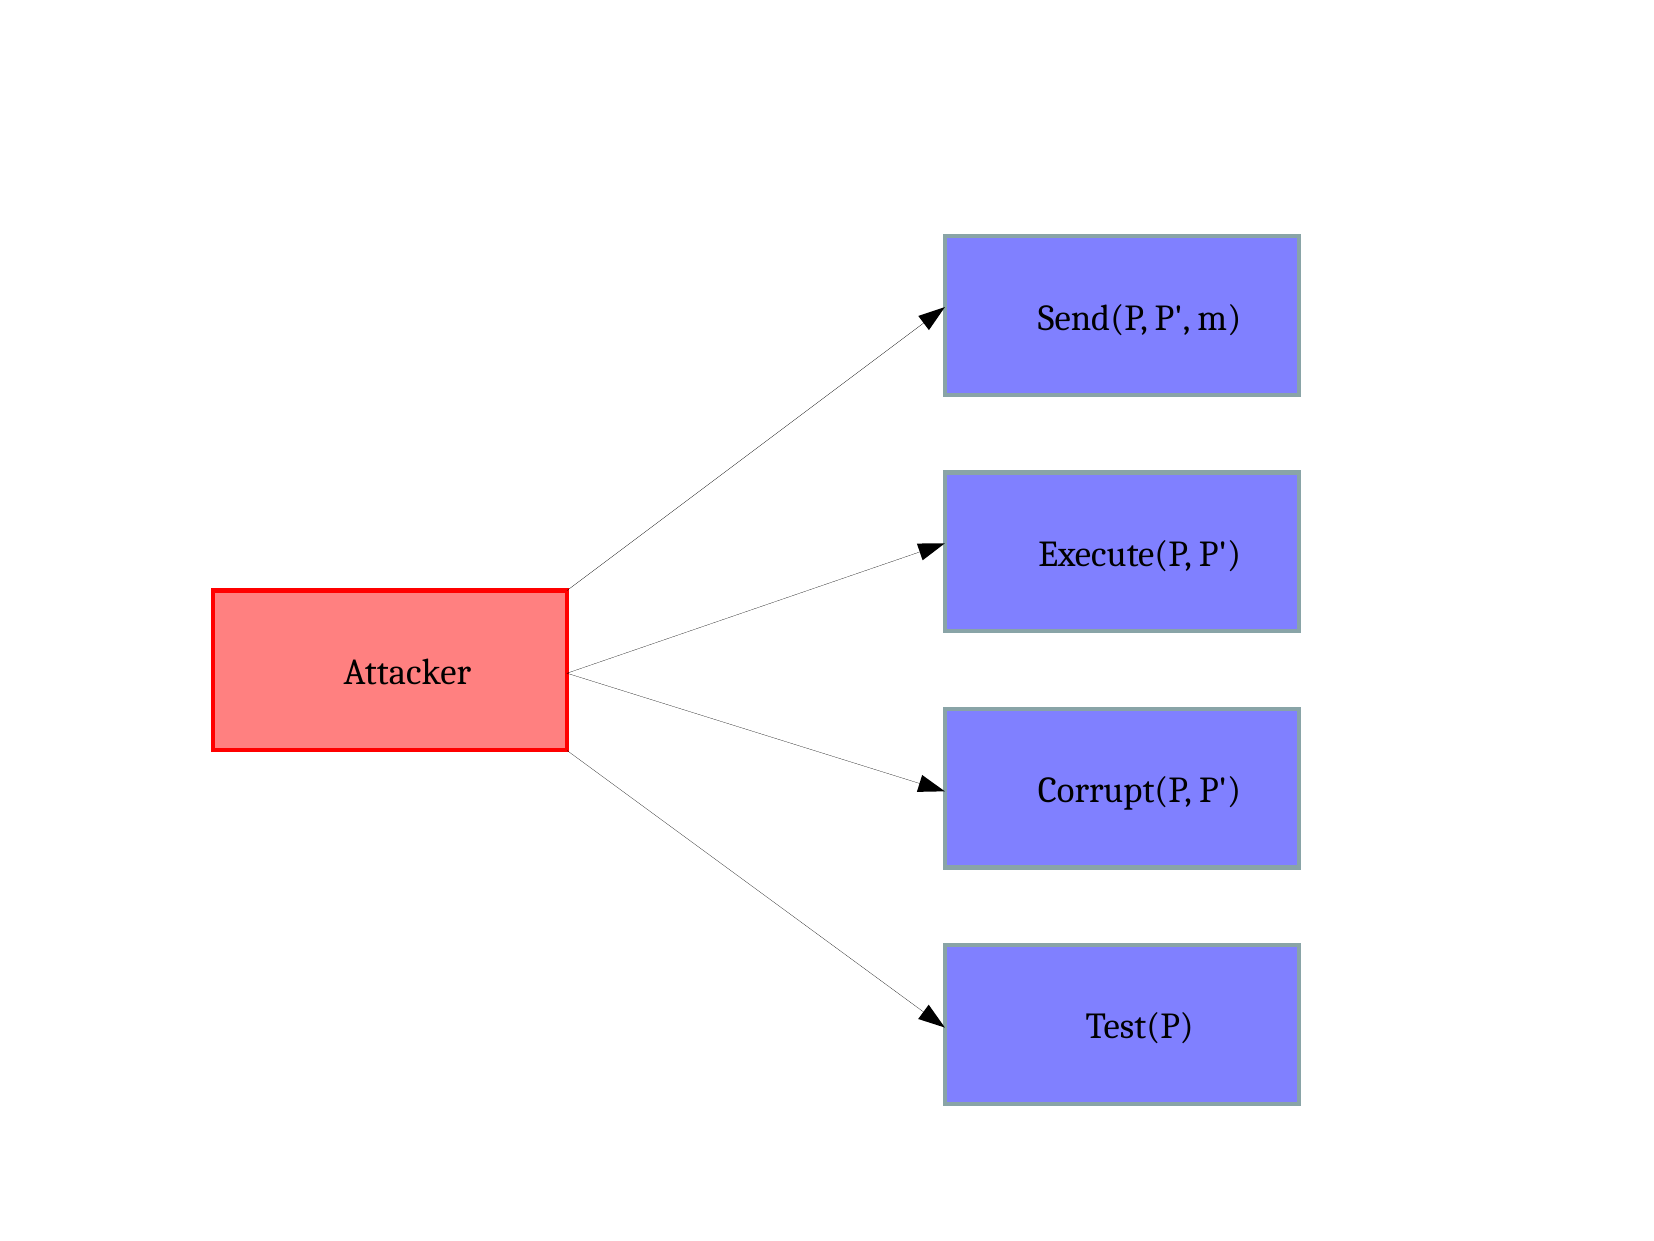

Send(P, P', m)
Execute(P, P')
Attacker
Corrupt(P, P')
Test(P)